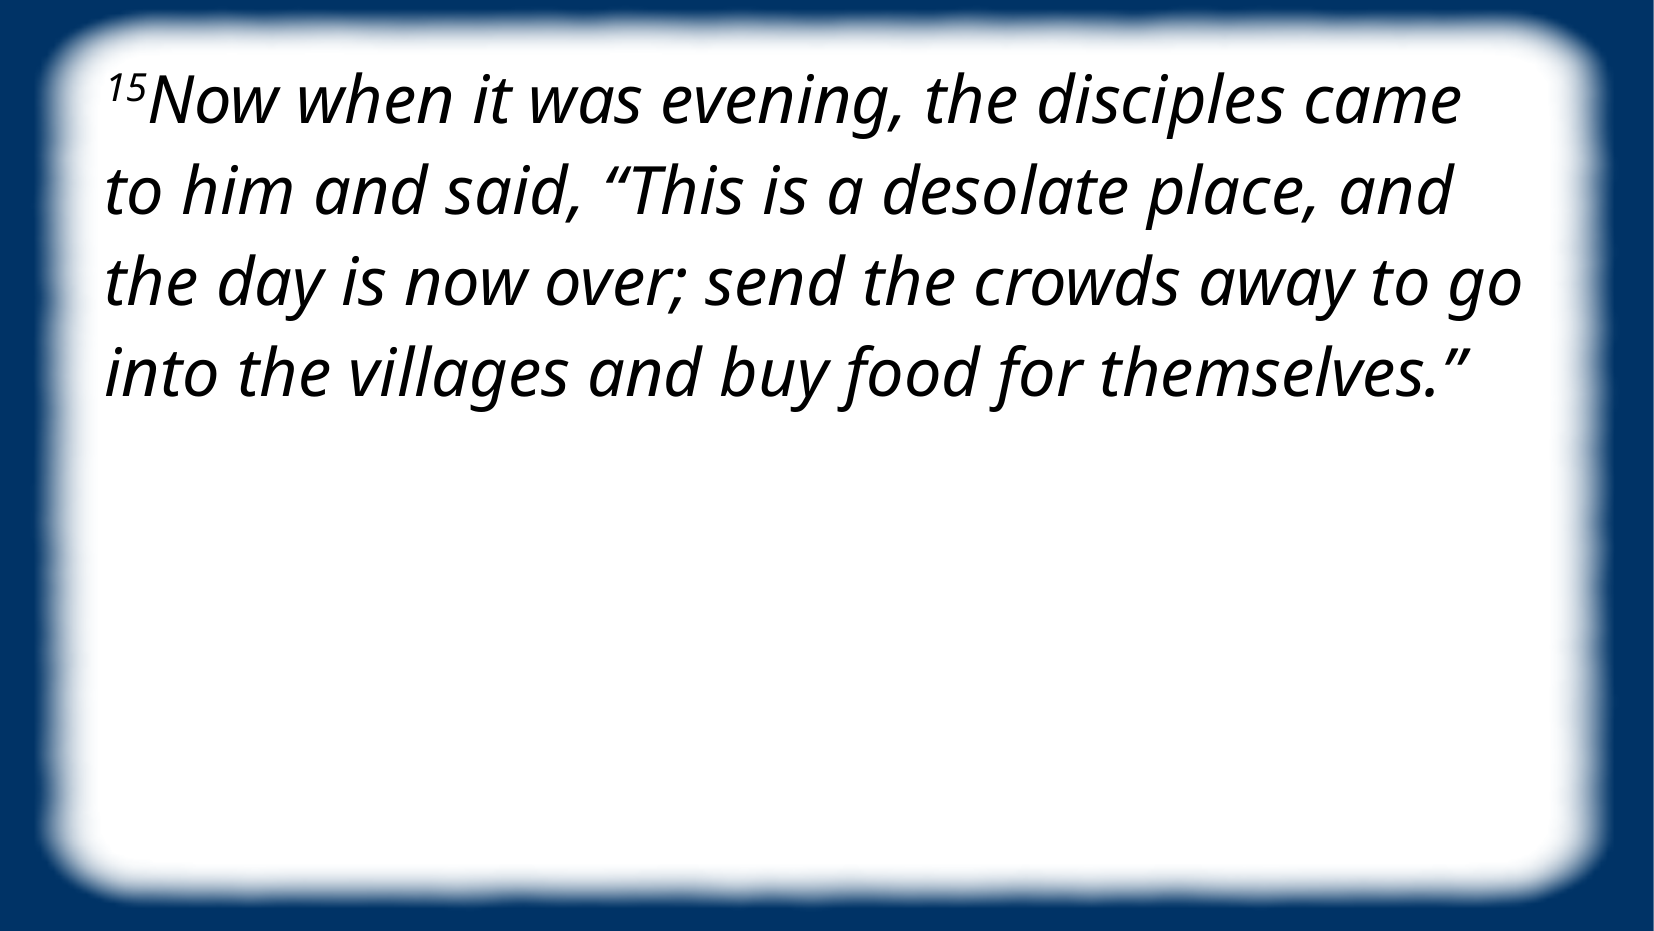

15Now when it was evening, the disciples came to him and said, “This is a desolate place, and the day is now over; send the crowds away to go into the villages and buy food for themselves.”